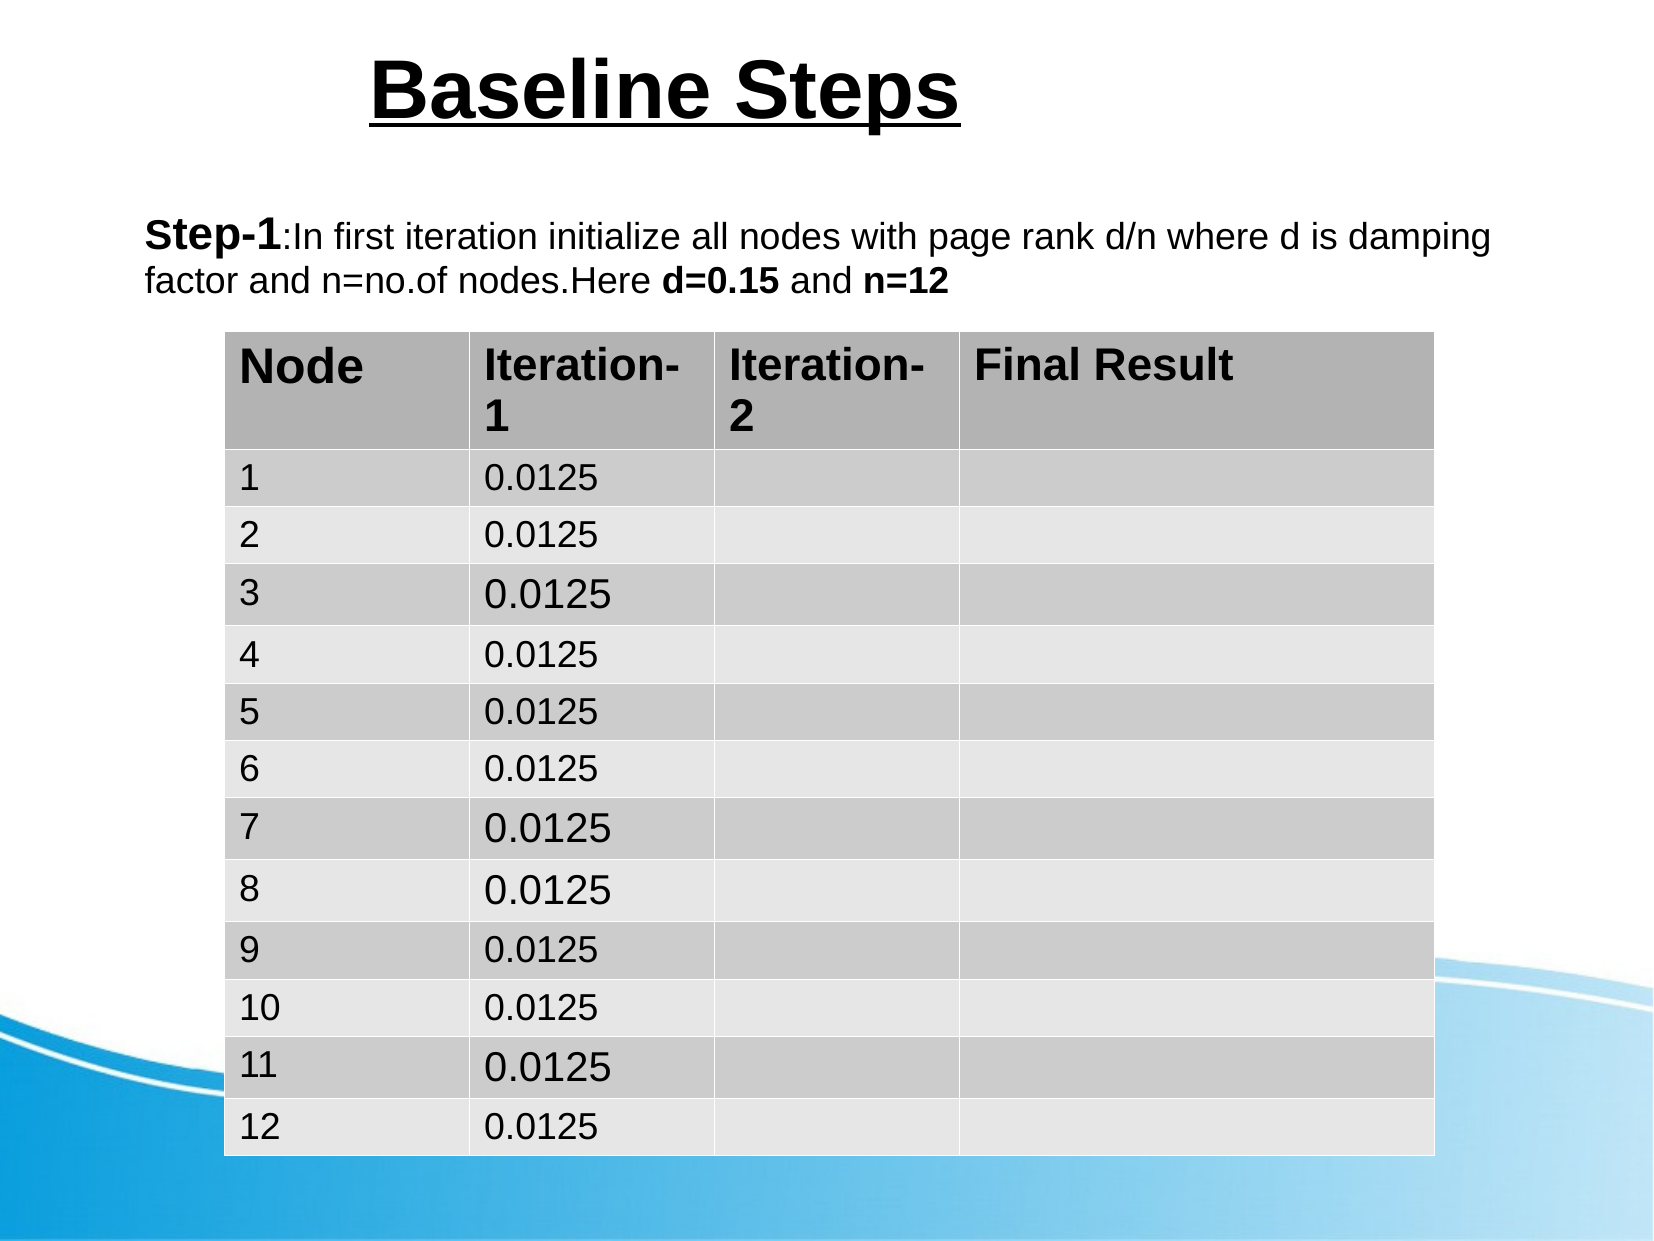

Baseline Steps
Step-1:In first iteration initialize all nodes with page rank d/n where d is damping factor and n=no.of nodes.Here d=0.15 and n=12
| Node | Iteration-1 | Iteration-2 | Final Result |
| --- | --- | --- | --- |
| 1 | 0.0125 | | |
| 2 | 0.0125 | | |
| 3 | 0.0125 | | |
| 4 | 0.0125 | | |
| 5 | 0.0125 | | |
| 6 | 0.0125 | | |
| 7 | 0.0125 | | |
| 8 | 0.0125 | | |
| 9 | 0.0125 | | |
| 10 | 0.0125 | | |
| 11 | 0.0125 | | |
| 12 | 0.0125 | | |